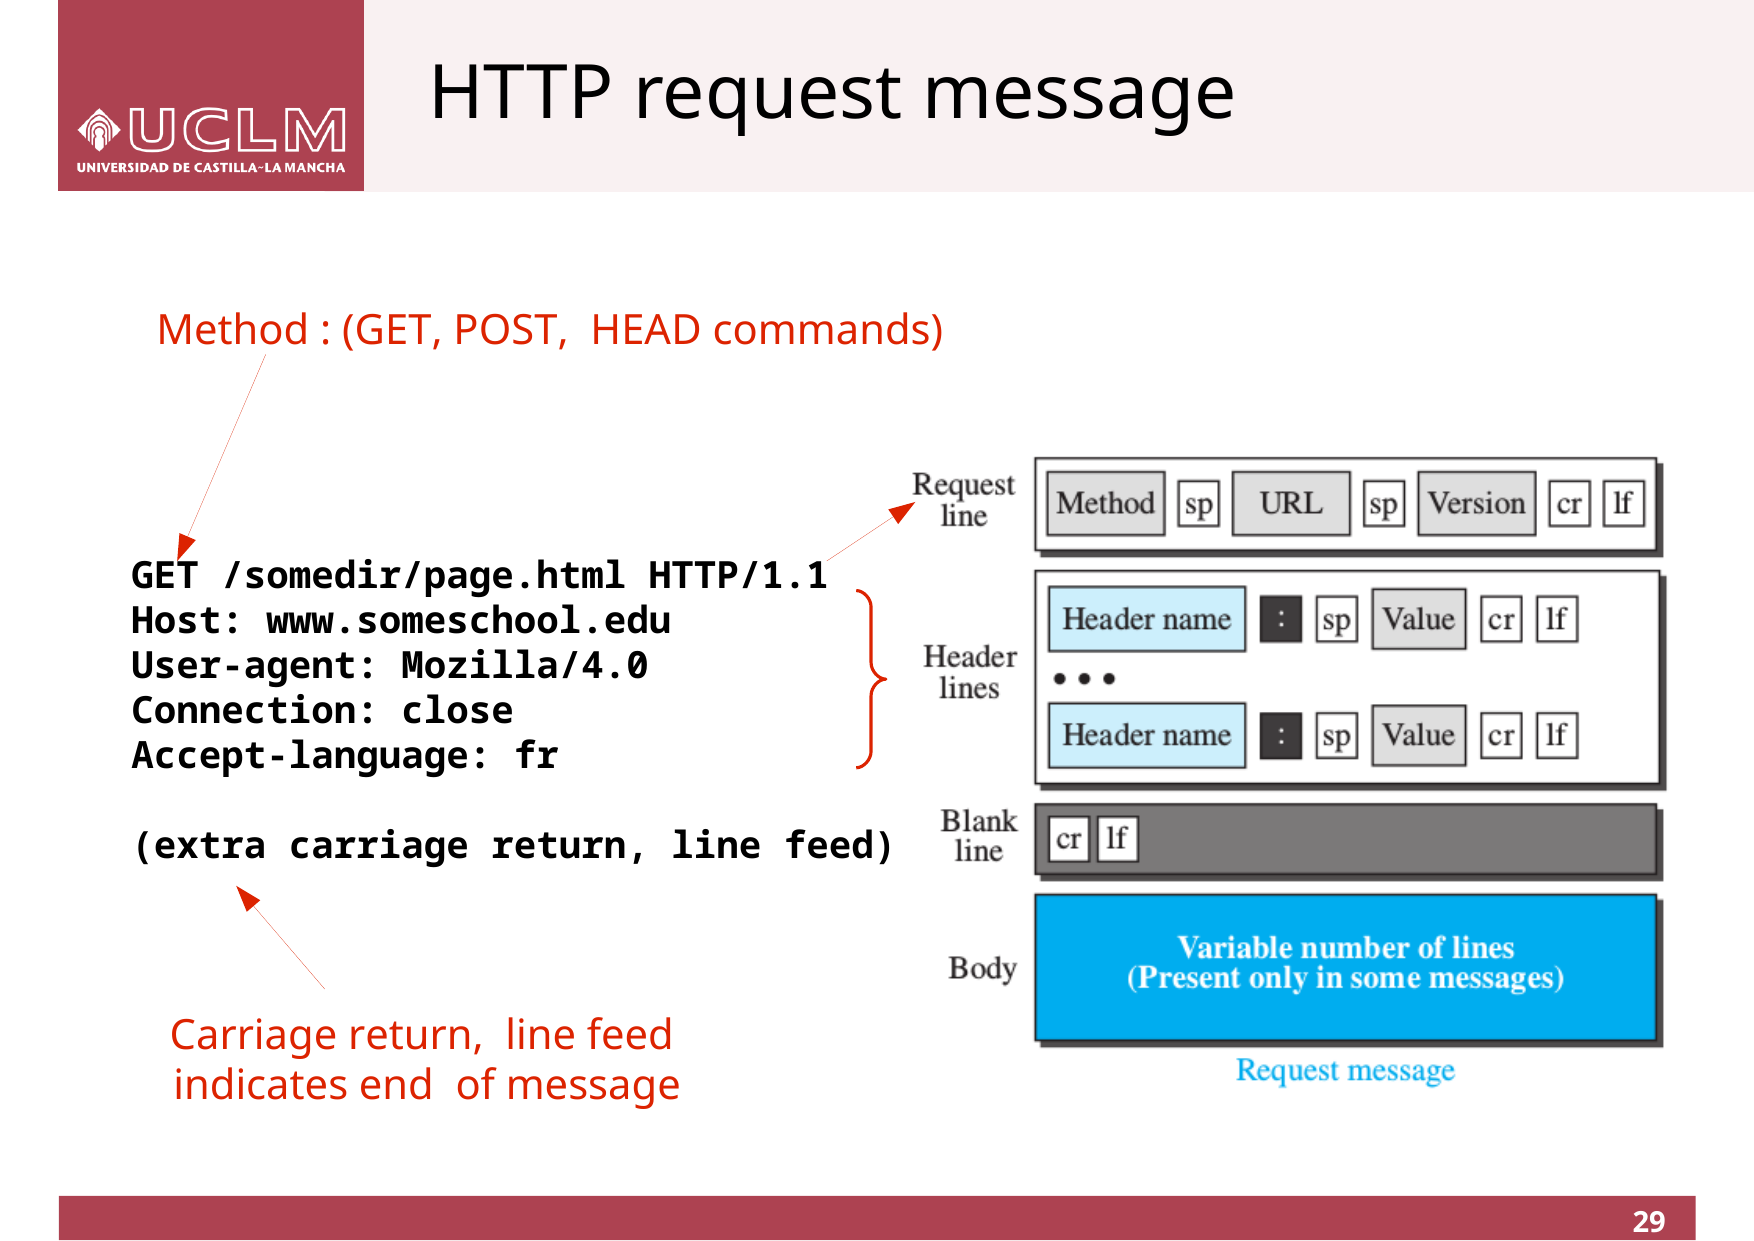

# HTTP request message
Method : (GET, POST, HEAD commands)
GET /somedir/page.html HTTP/1.1
Host: www.someschool.edu
User-agent: Mozilla/4.0
Connection: close
Accept-language: fr
(extra carriage return, line feed)
Carriage return, line feed
indicates end of message
29